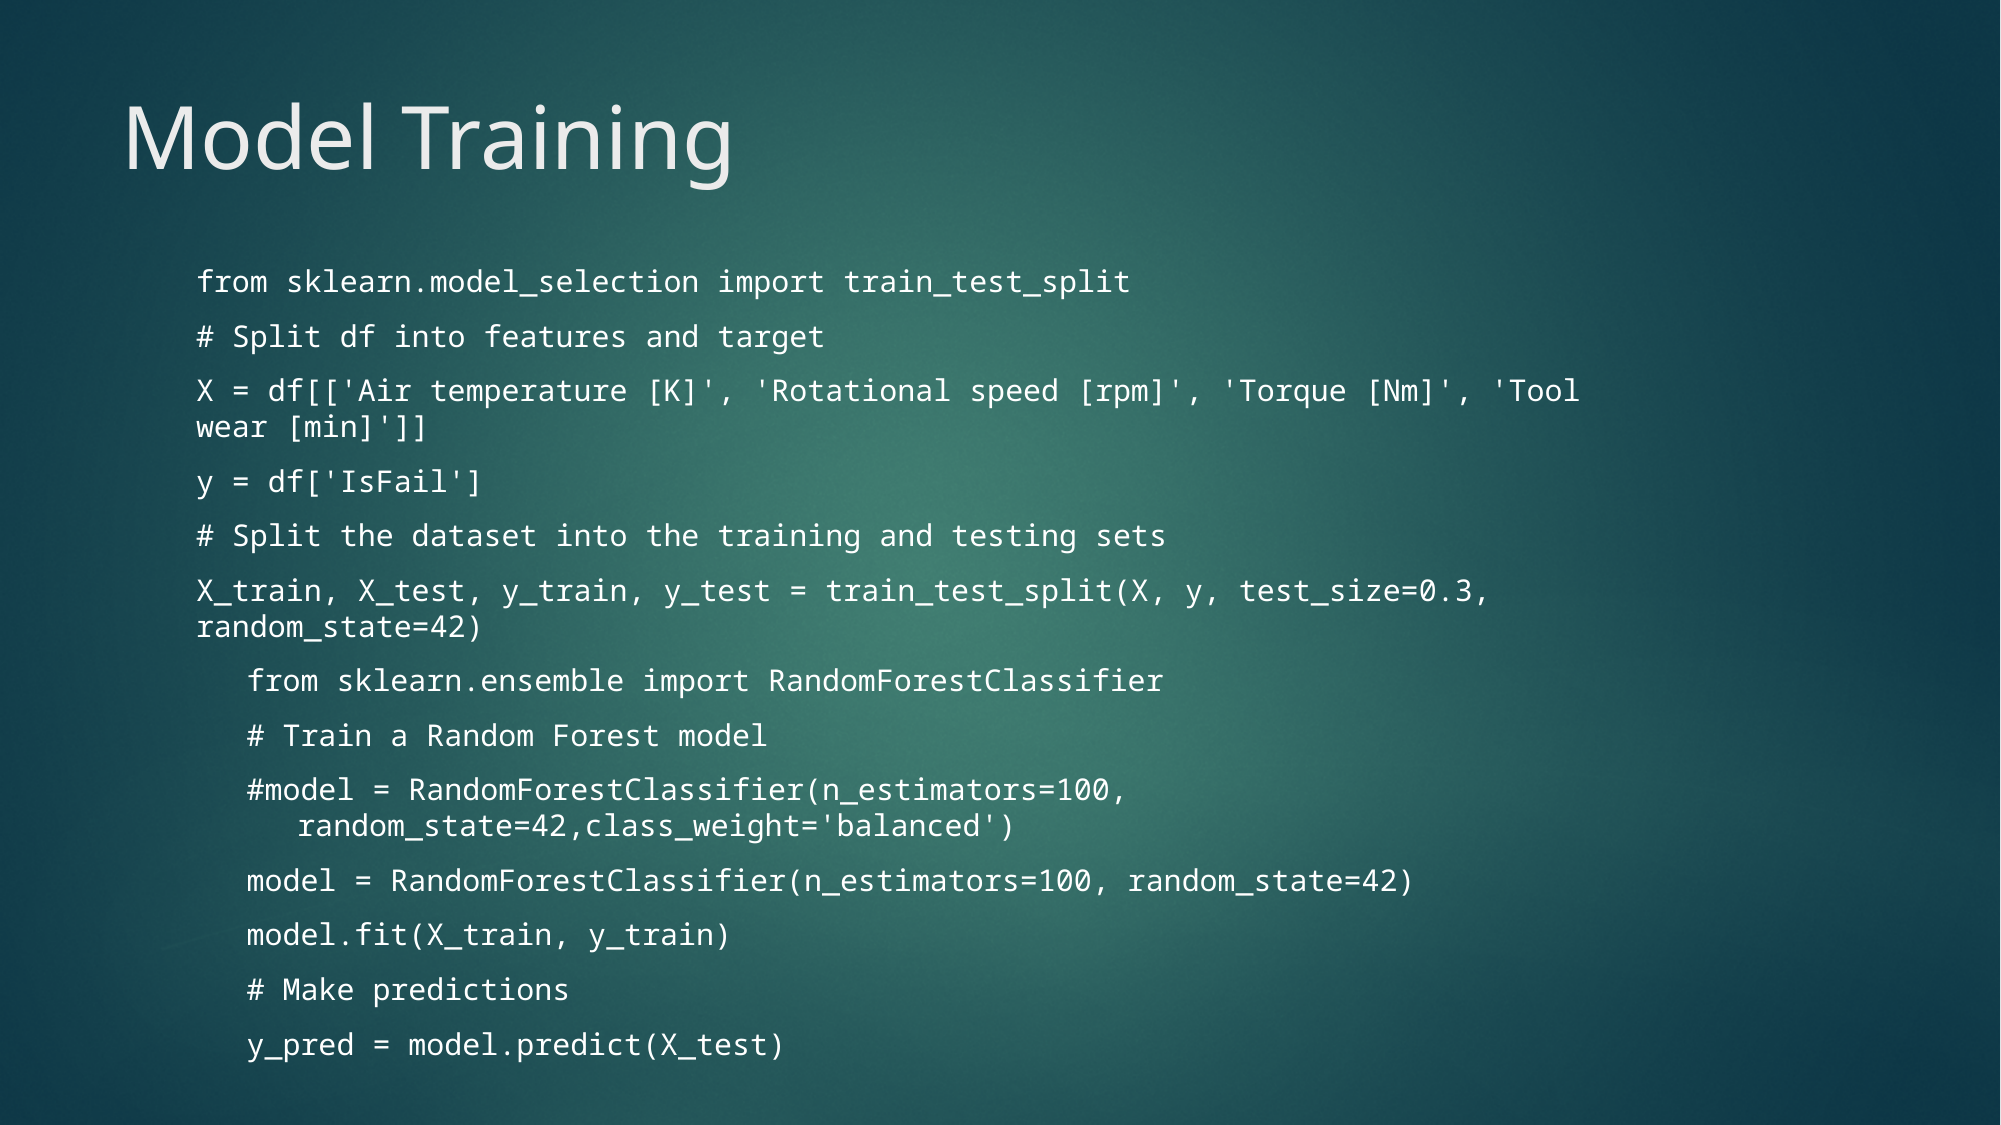

# Model Training
from sklearn.model_selection import train_test_split
# Split df into features and target
X = df[['Air temperature [K]', 'Rotational speed [rpm]', 'Torque [Nm]', 'Tool wear [min]']]
y = df['IsFail']
# Split the dataset into the training and testing sets
X_train, X_test, y_train, y_test = train_test_split(X, y, test_size=0.3, random_state=42)
from sklearn.ensemble import RandomForestClassifier
# Train a Random Forest model
#model = RandomForestClassifier(n_estimators=100, random_state=42,class_weight='balanced')
model = RandomForestClassifier(n_estimators=100, random_state=42)
model.fit(X_train, y_train)
# Make predictions
y_pred = model.predict(X_test)